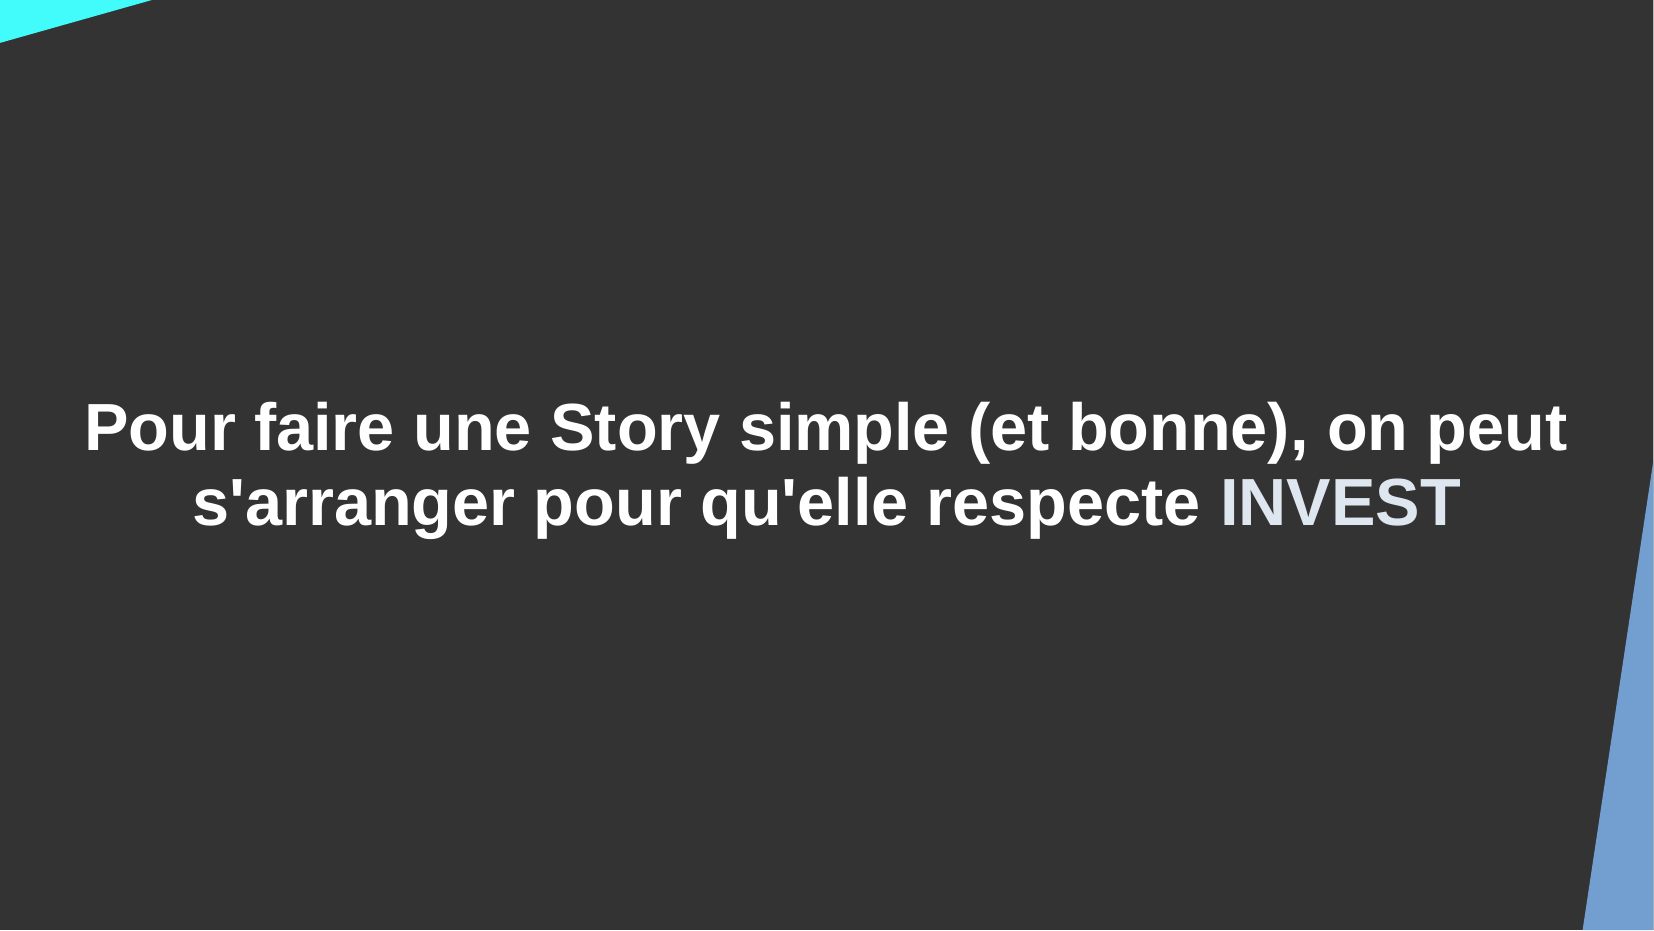

# Pour faire une Story simple (et bonne), on peut s'arranger pour qu'elle respecte INVEST